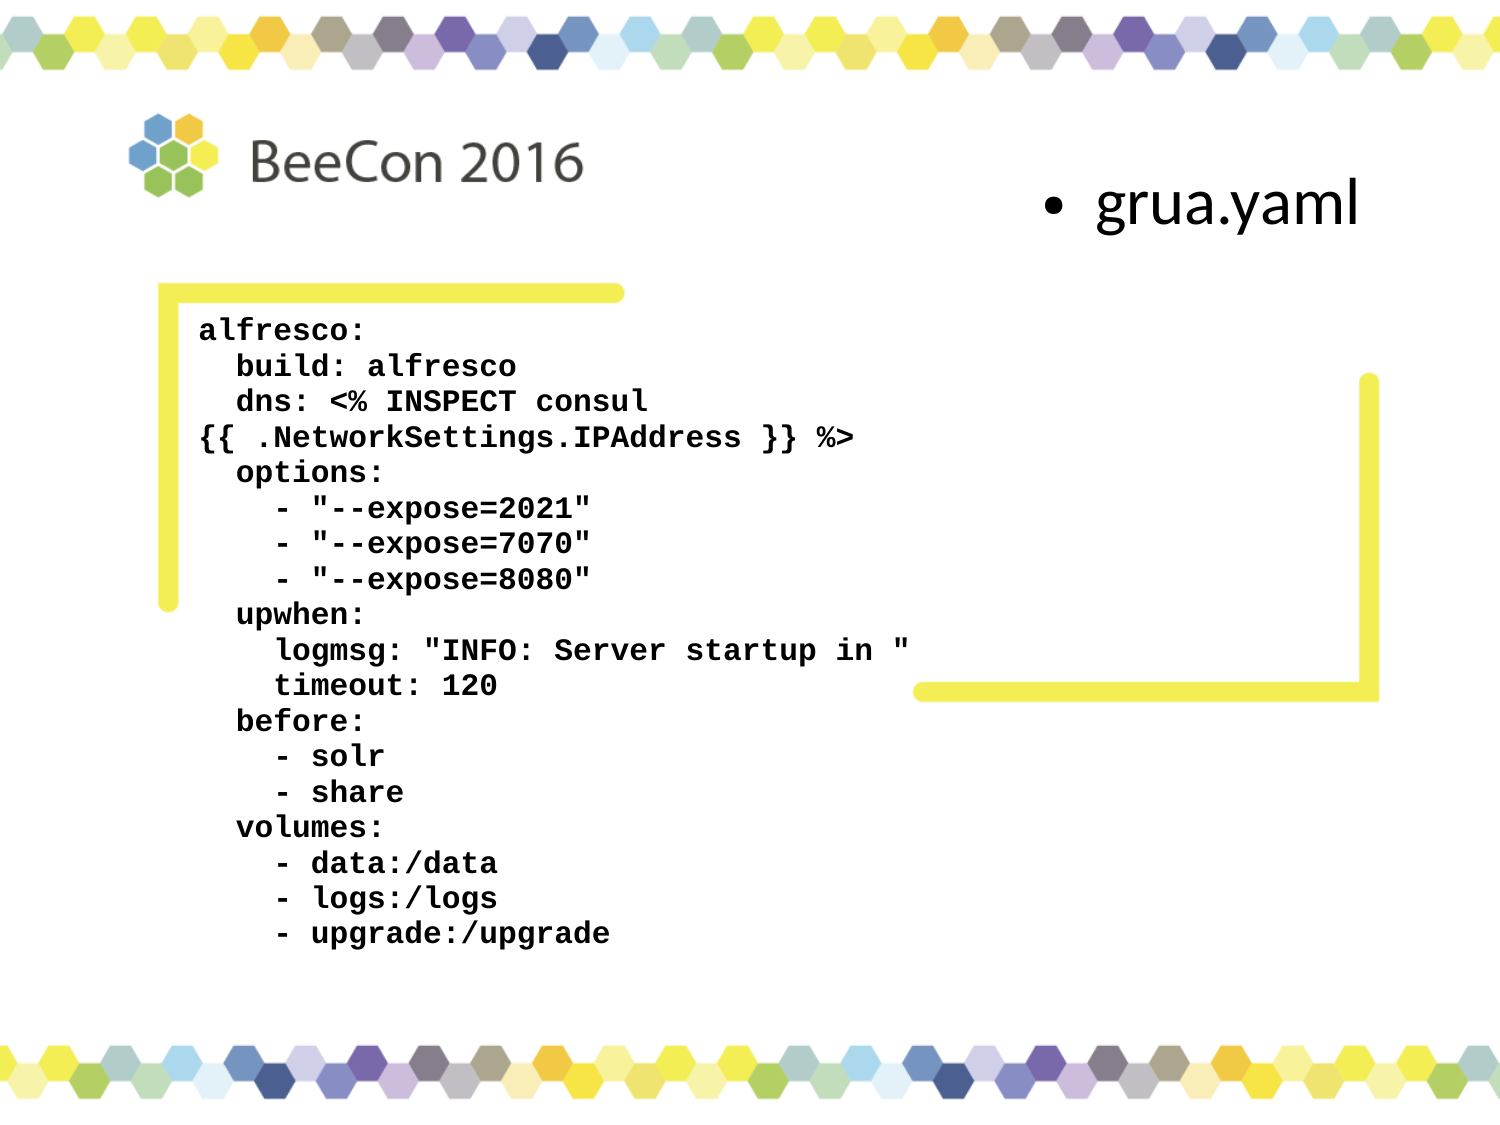

grua.yaml
# alfresco: build: alfresco dns: <% INSPECT consul {{ .NetworkSettings.IPAddress }} %> options: - "--expose=2021" - "--expose=7070" - "--expose=8080" upwhen: logmsg: "INFO: Server startup in " timeout: 120 before: - solr - share volumes: - data:/data - logs:/logs - upgrade:/upgrade